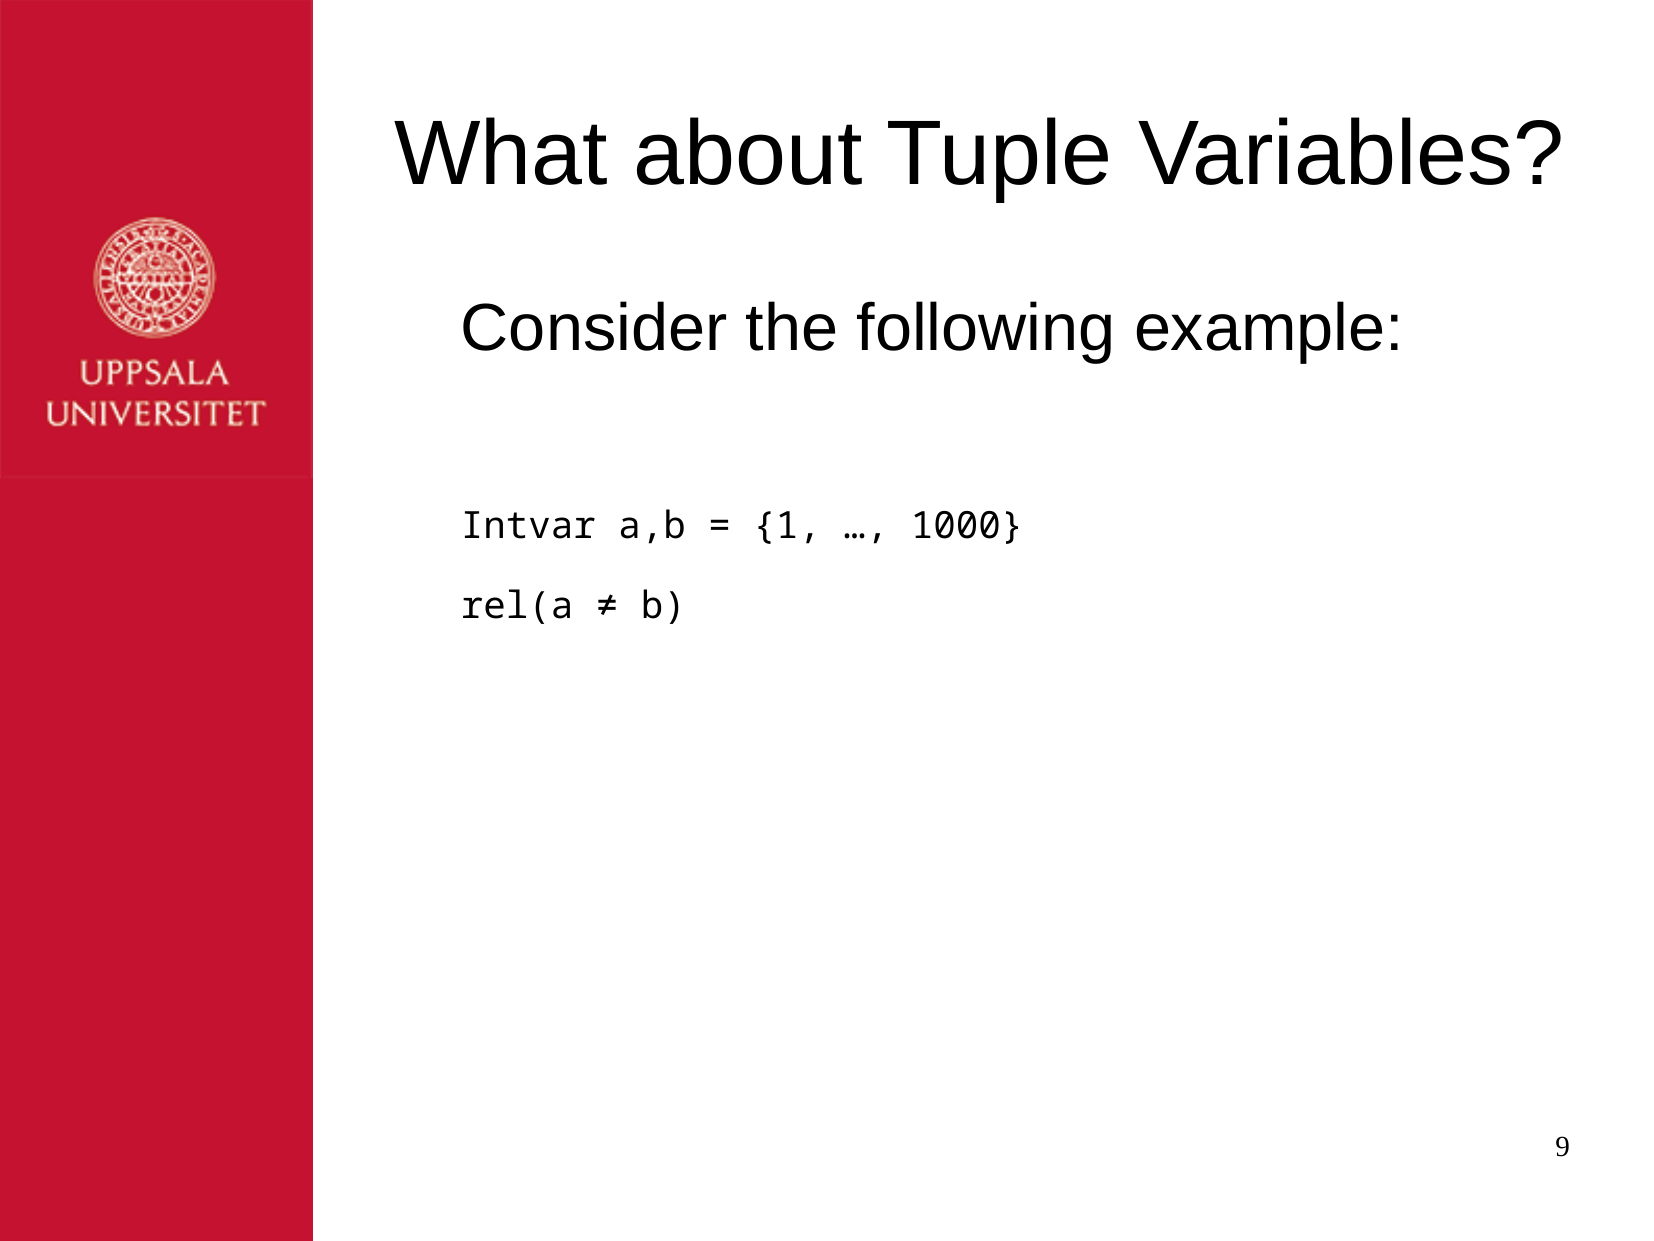

# What about Tuple Variables?
Consider the following example:
Intvar a,b = {1, …, 1000}
rel(a ≠ b)
9